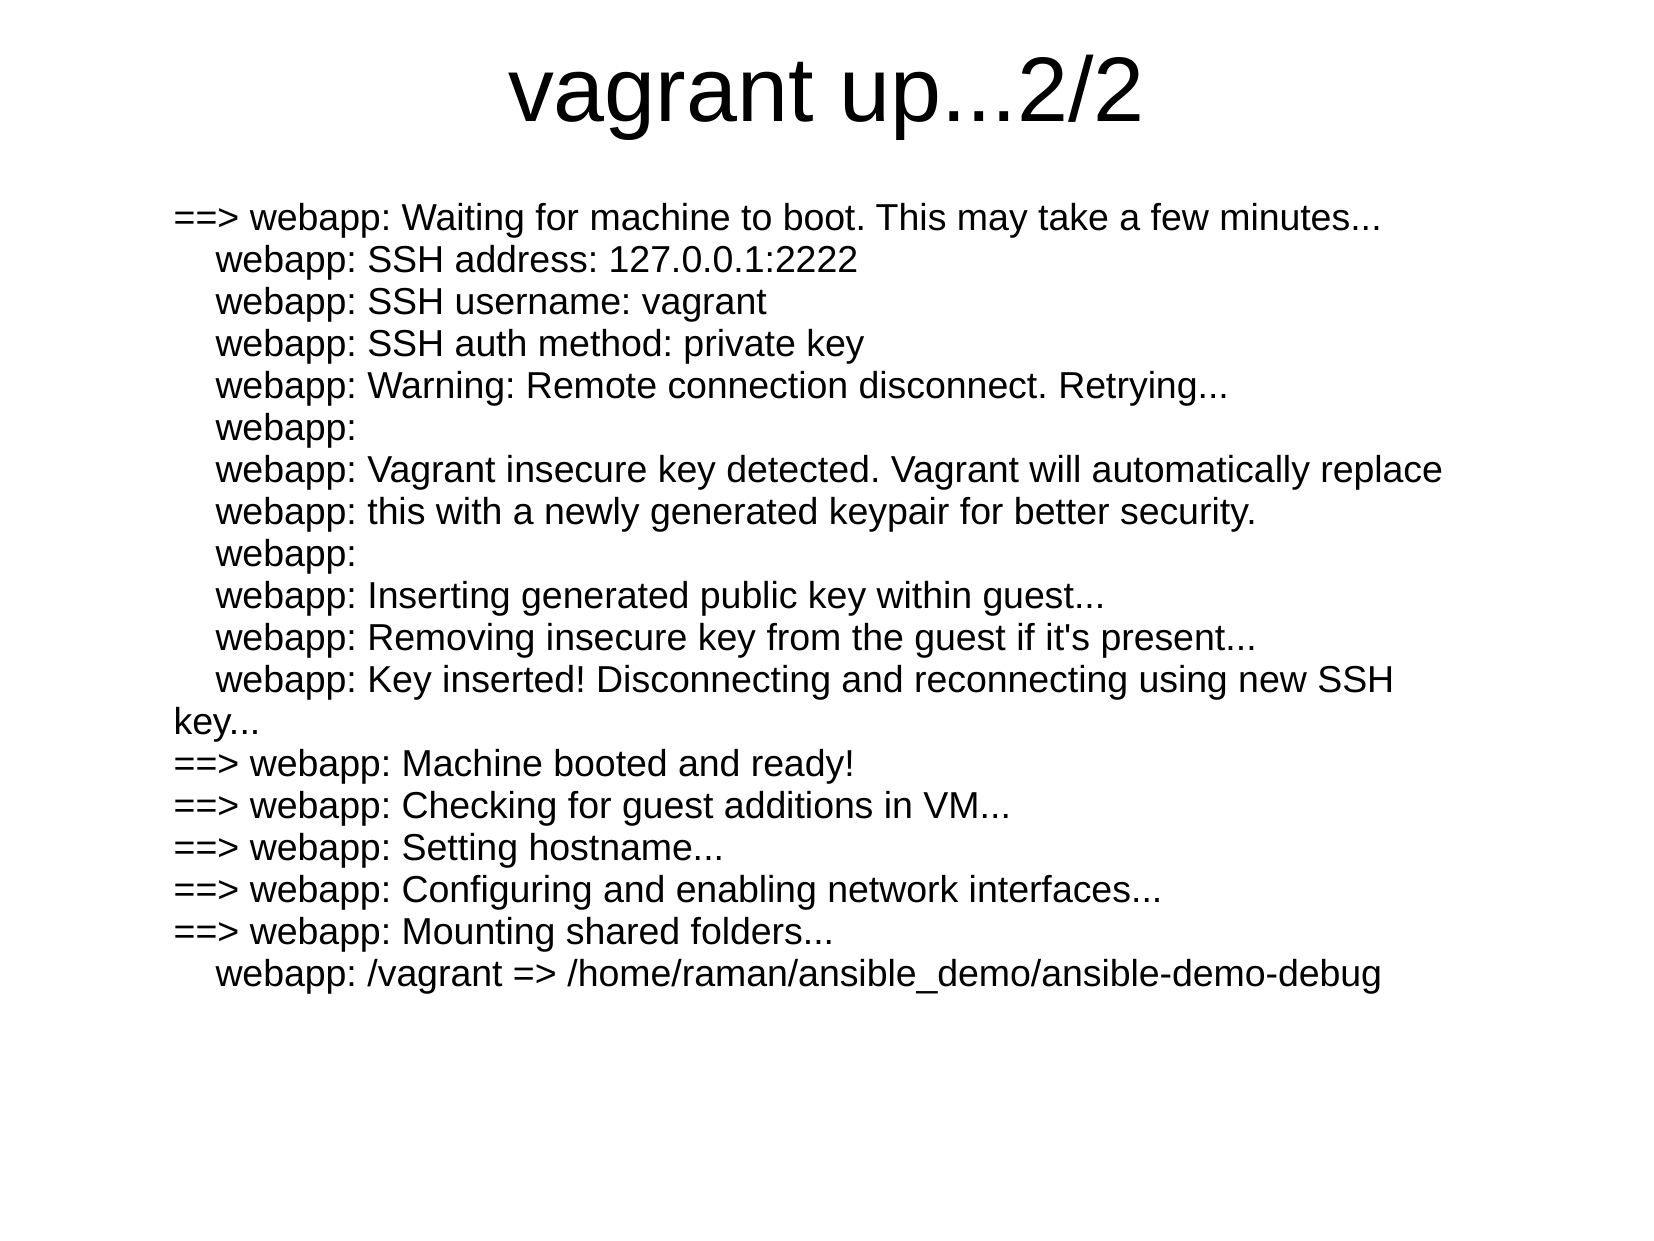

# vagrant up...2/2
==> webapp: Waiting for machine to boot. This may take a few minutes...
 webapp: SSH address: 127.0.0.1:2222
 webapp: SSH username: vagrant
 webapp: SSH auth method: private key
 webapp: Warning: Remote connection disconnect. Retrying...
 webapp:
 webapp: Vagrant insecure key detected. Vagrant will automatically replace
 webapp: this with a newly generated keypair for better security.
 webapp:
 webapp: Inserting generated public key within guest...
 webapp: Removing insecure key from the guest if it's present...
 webapp: Key inserted! Disconnecting and reconnecting using new SSH key...
==> webapp: Machine booted and ready!
==> webapp: Checking for guest additions in VM...
==> webapp: Setting hostname...
==> webapp: Configuring and enabling network interfaces...
==> webapp: Mounting shared folders...
 webapp: /vagrant => /home/raman/ansible_demo/ansible-demo-debug